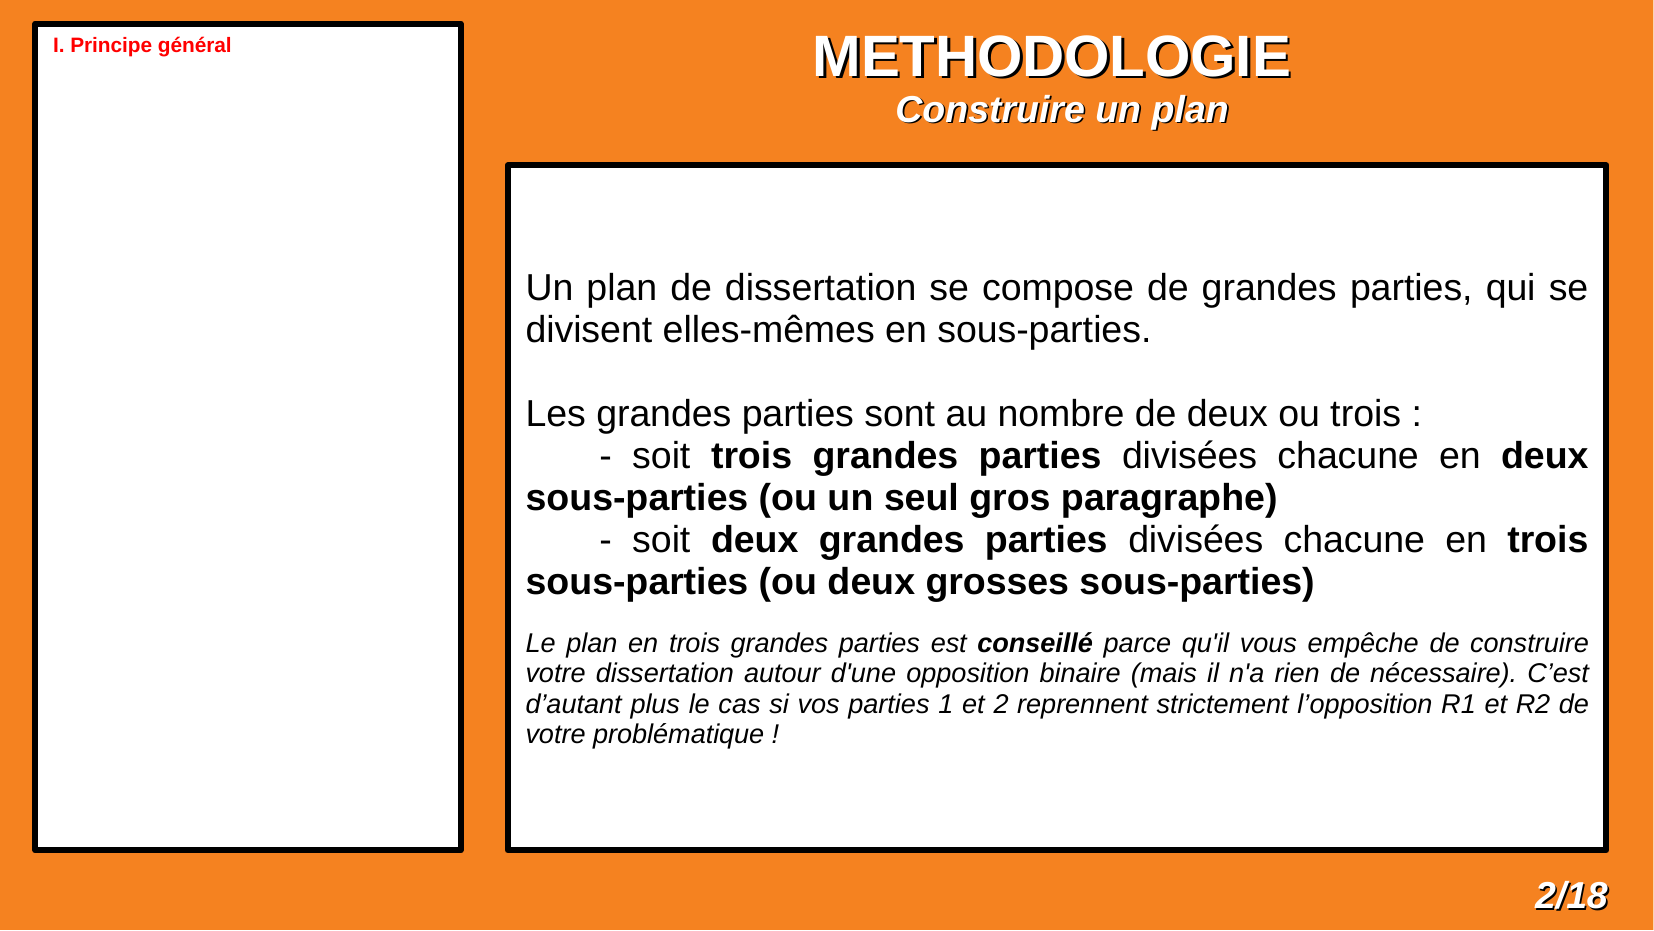

METHODOLOGIE
 Construire un plan
I. Principe général
Un plan de dissertation se compose de grandes parties, qui se divisent elles-mêmes en sous-parties.
Les grandes parties sont au nombre de deux ou trois :
	- soit trois grandes parties divisées chacune en deux sous-parties (ou un seul gros paragraphe)
	- soit deux grandes parties divisées chacune en trois sous-parties (ou deux grosses sous-parties)
Le plan en trois grandes parties est conseillé parce qu'il vous empêche de construire votre dissertation autour d'une opposition binaire (mais il n'a rien de nécessaire). C’est d’autant plus le cas si vos parties 1 et 2 reprennent strictement l’opposition R1 et R2 de votre problématique !